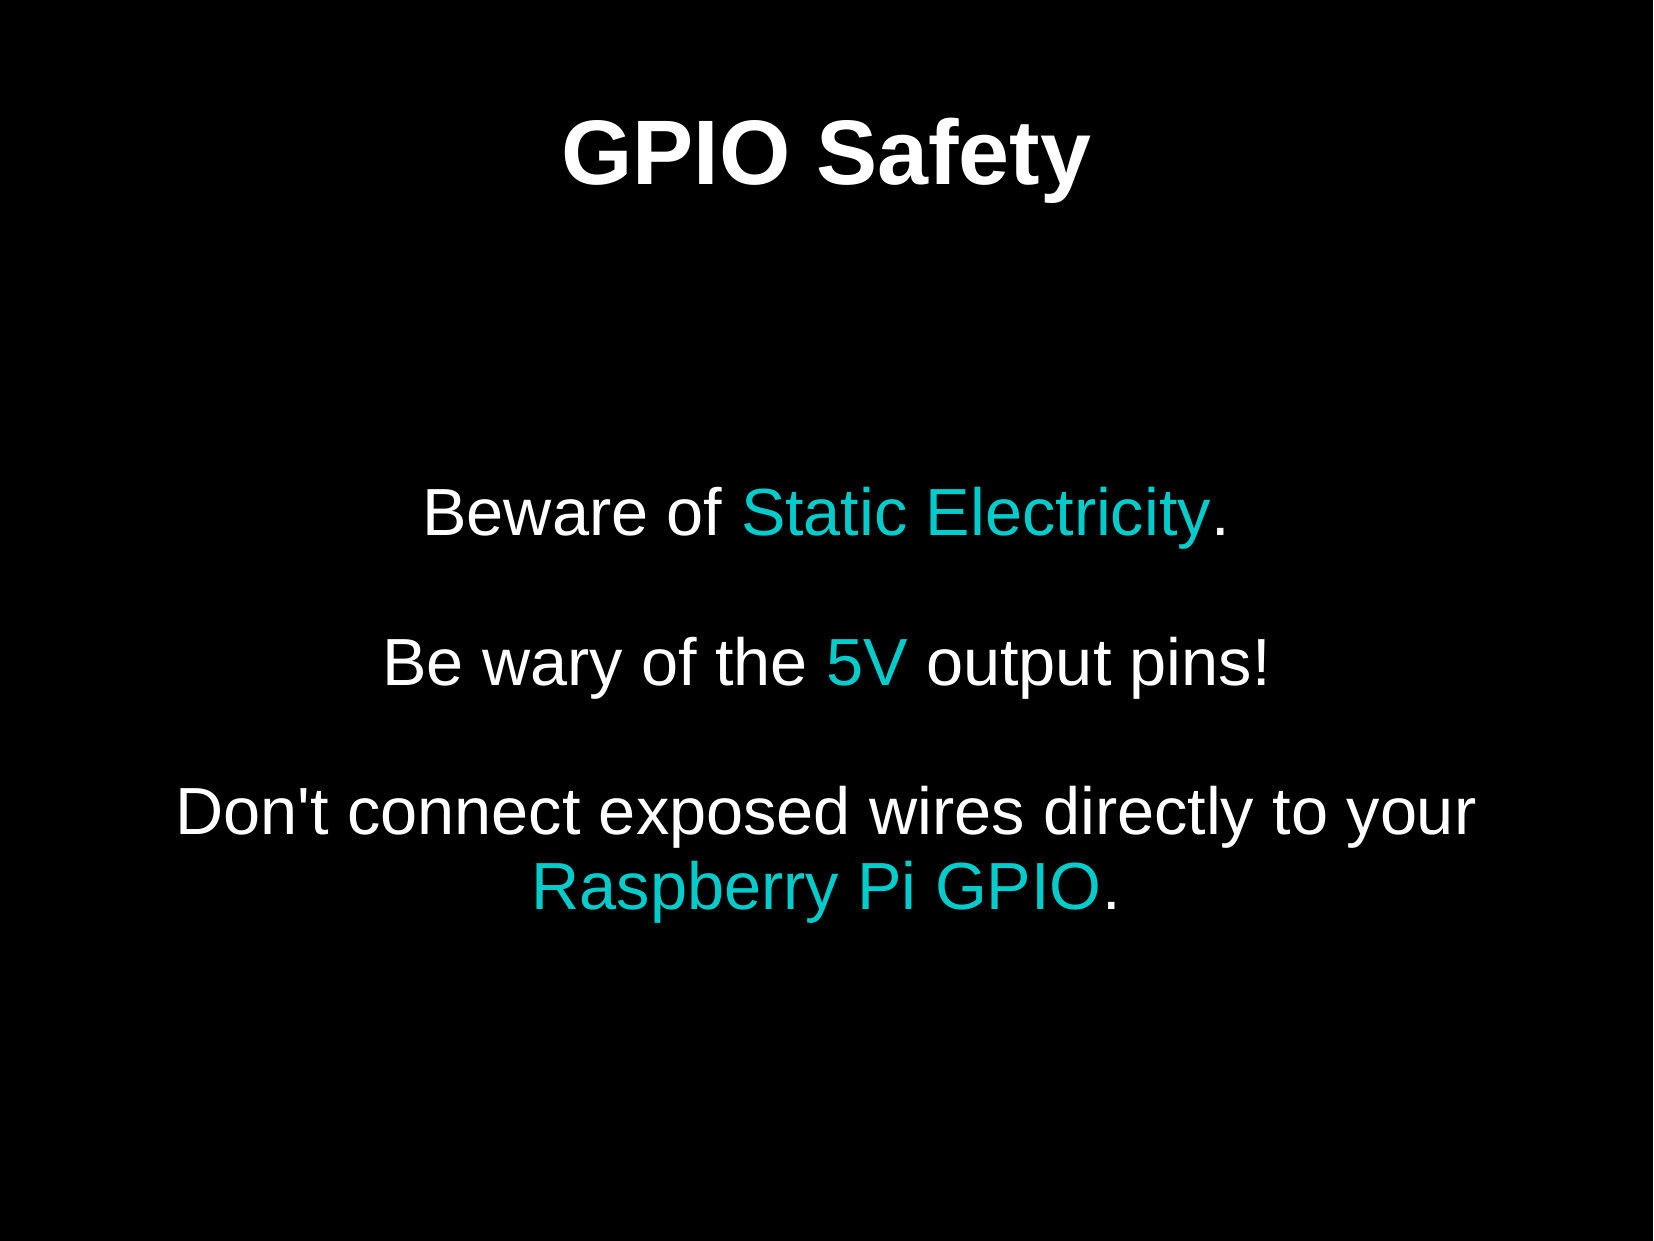

# GPIO Safety
Beware of Static Electricity.
Be wary of the 5V output pins!
Don't connect exposed wires directly to your Raspberry Pi GPIO.